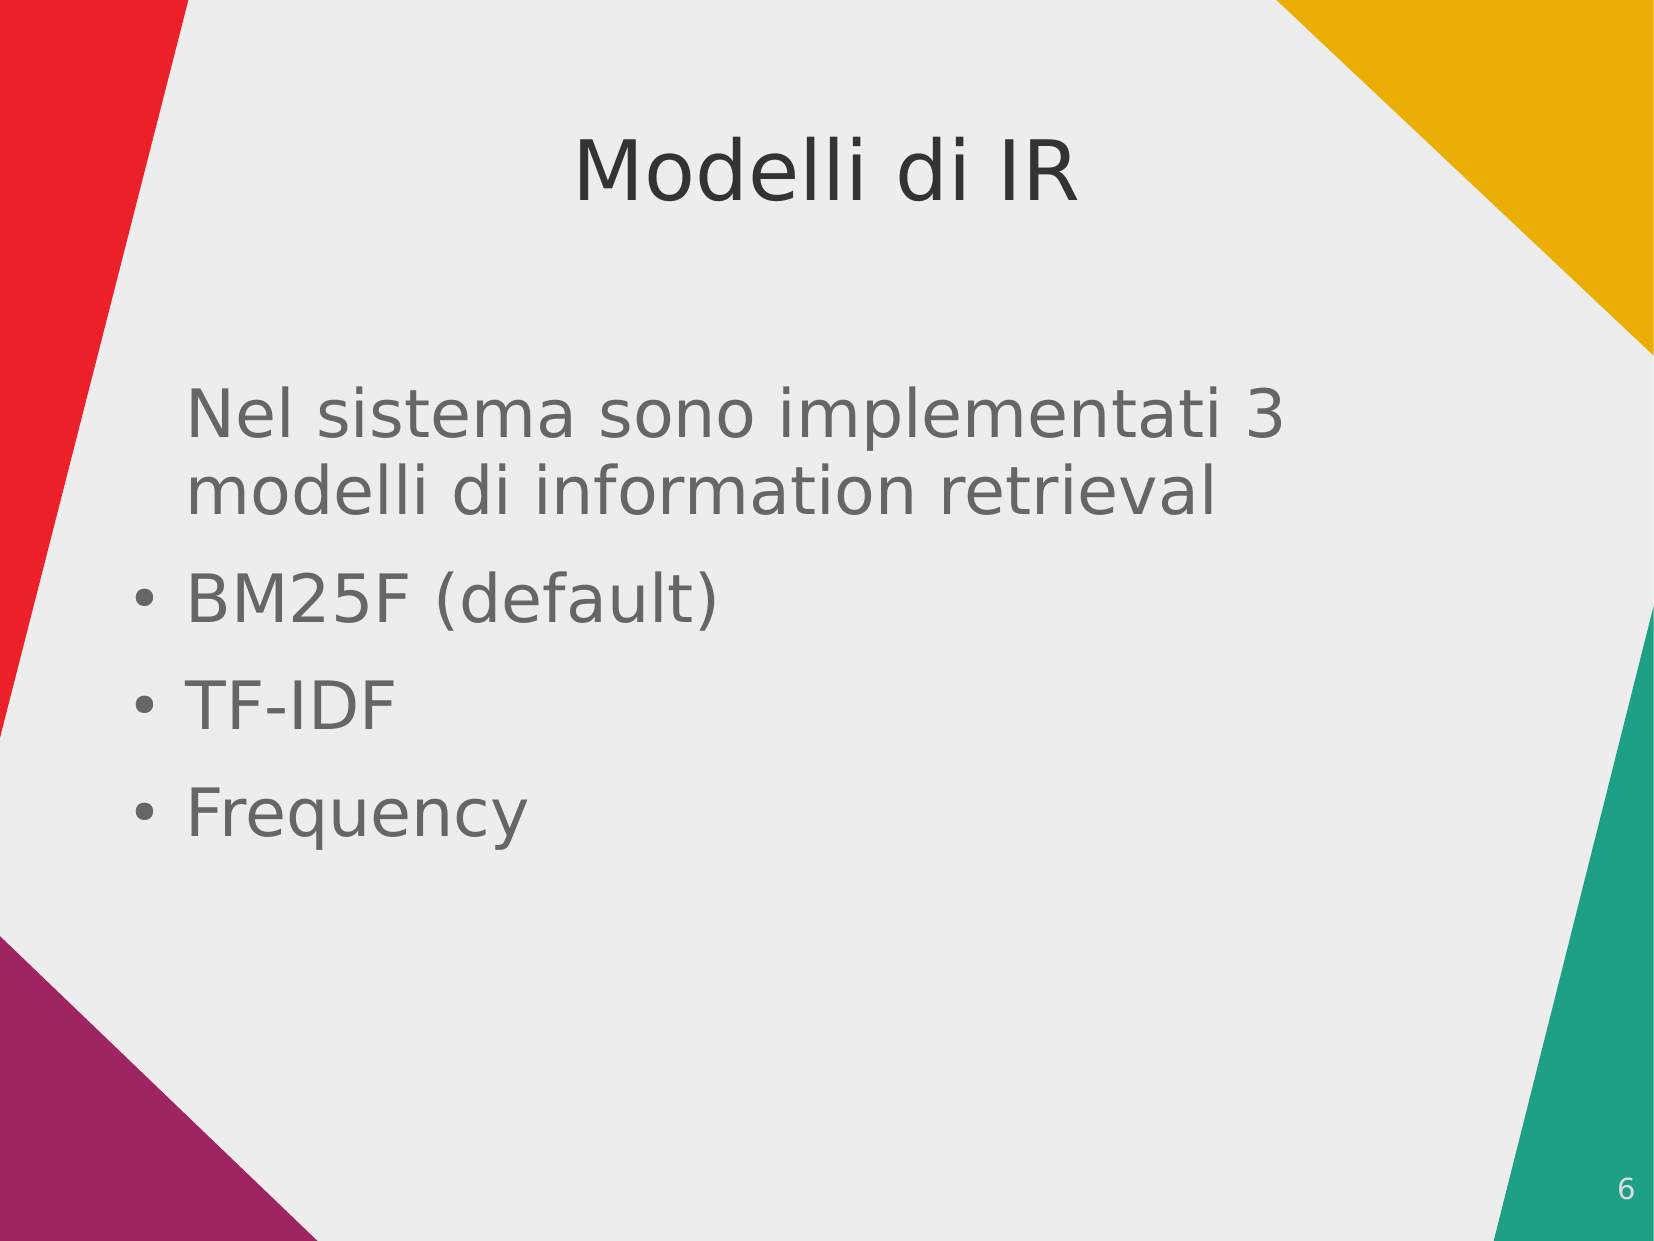

# Modelli di IR
Nel sistema sono implementati 3 modelli di information retrieval
BM25F (default)
TF-IDF
Frequency
6